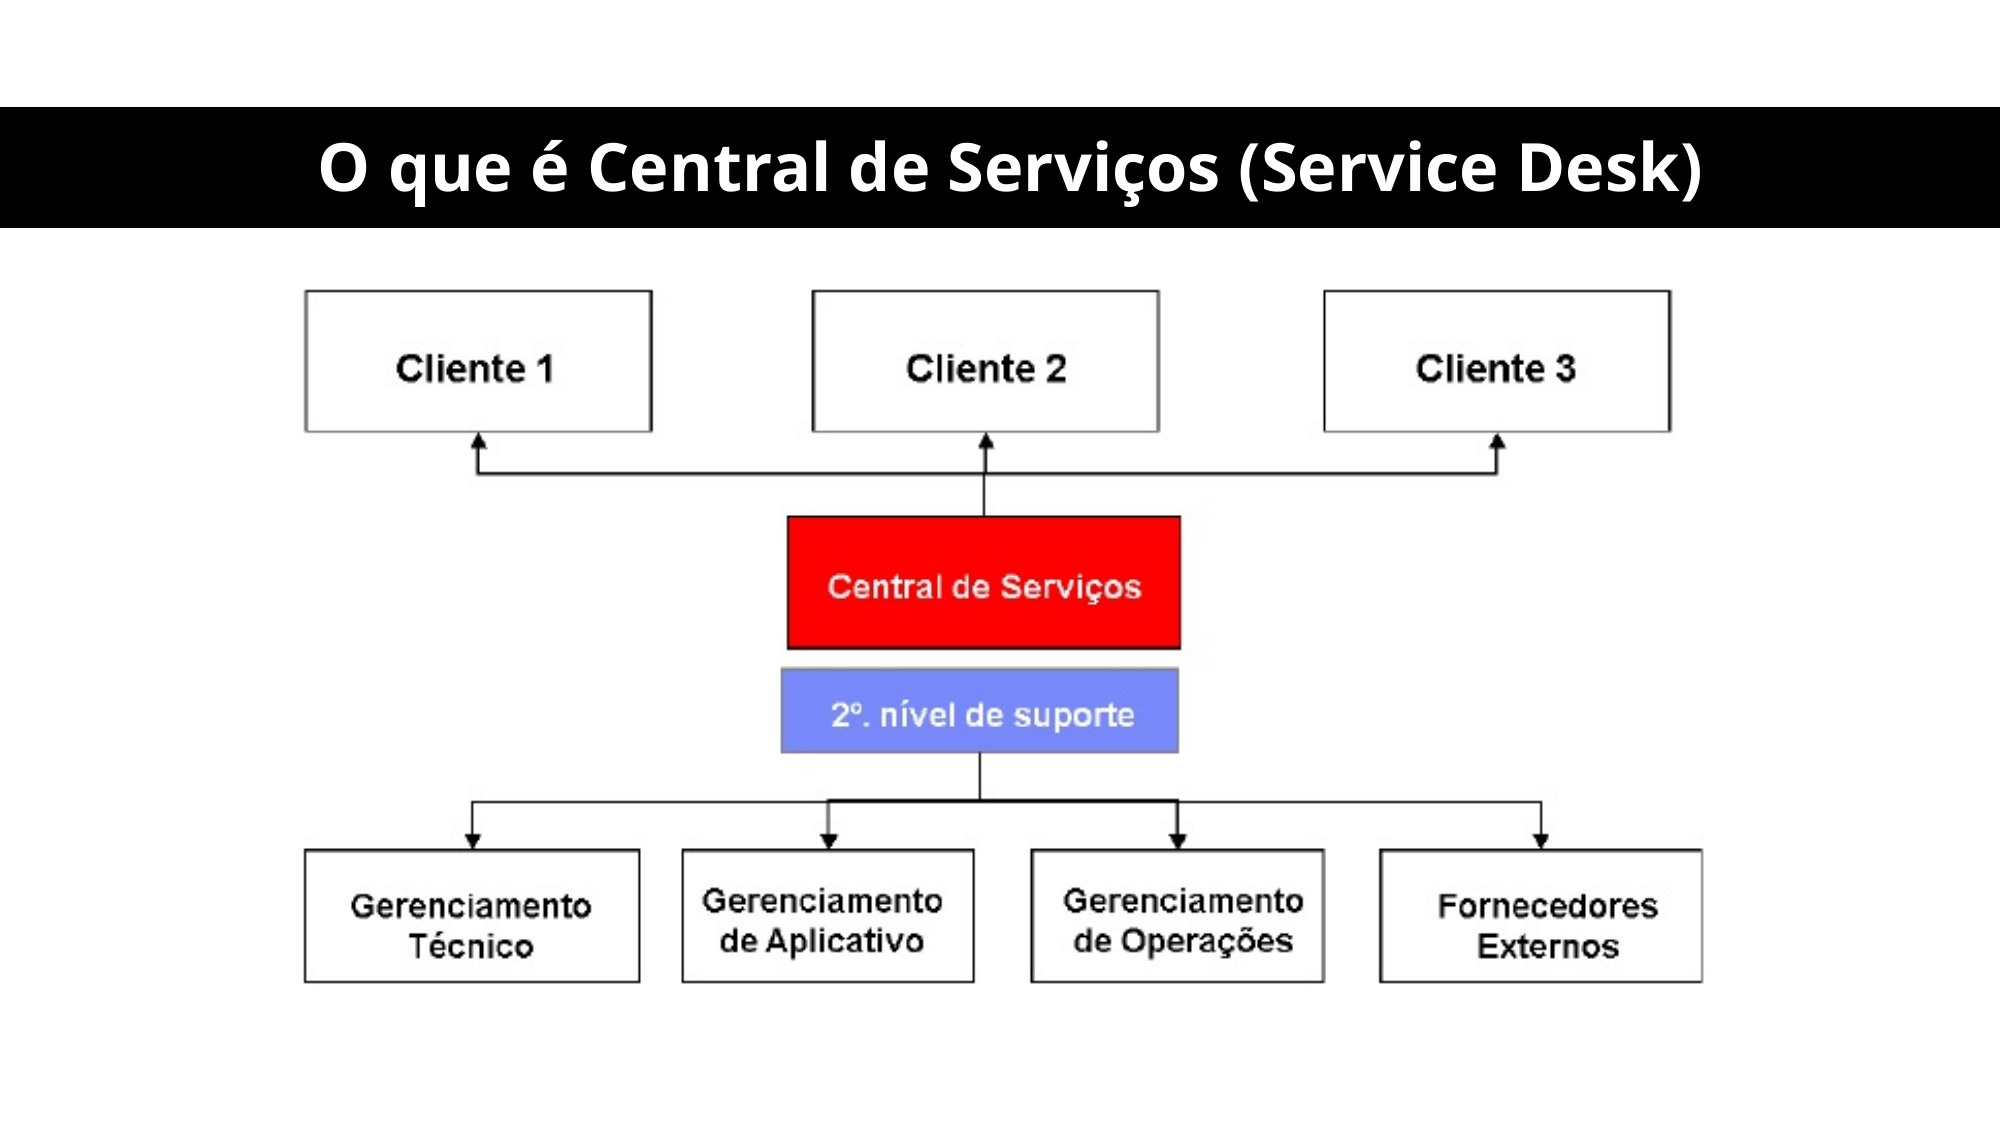

# O que é Central de Serviços (Service Desk)